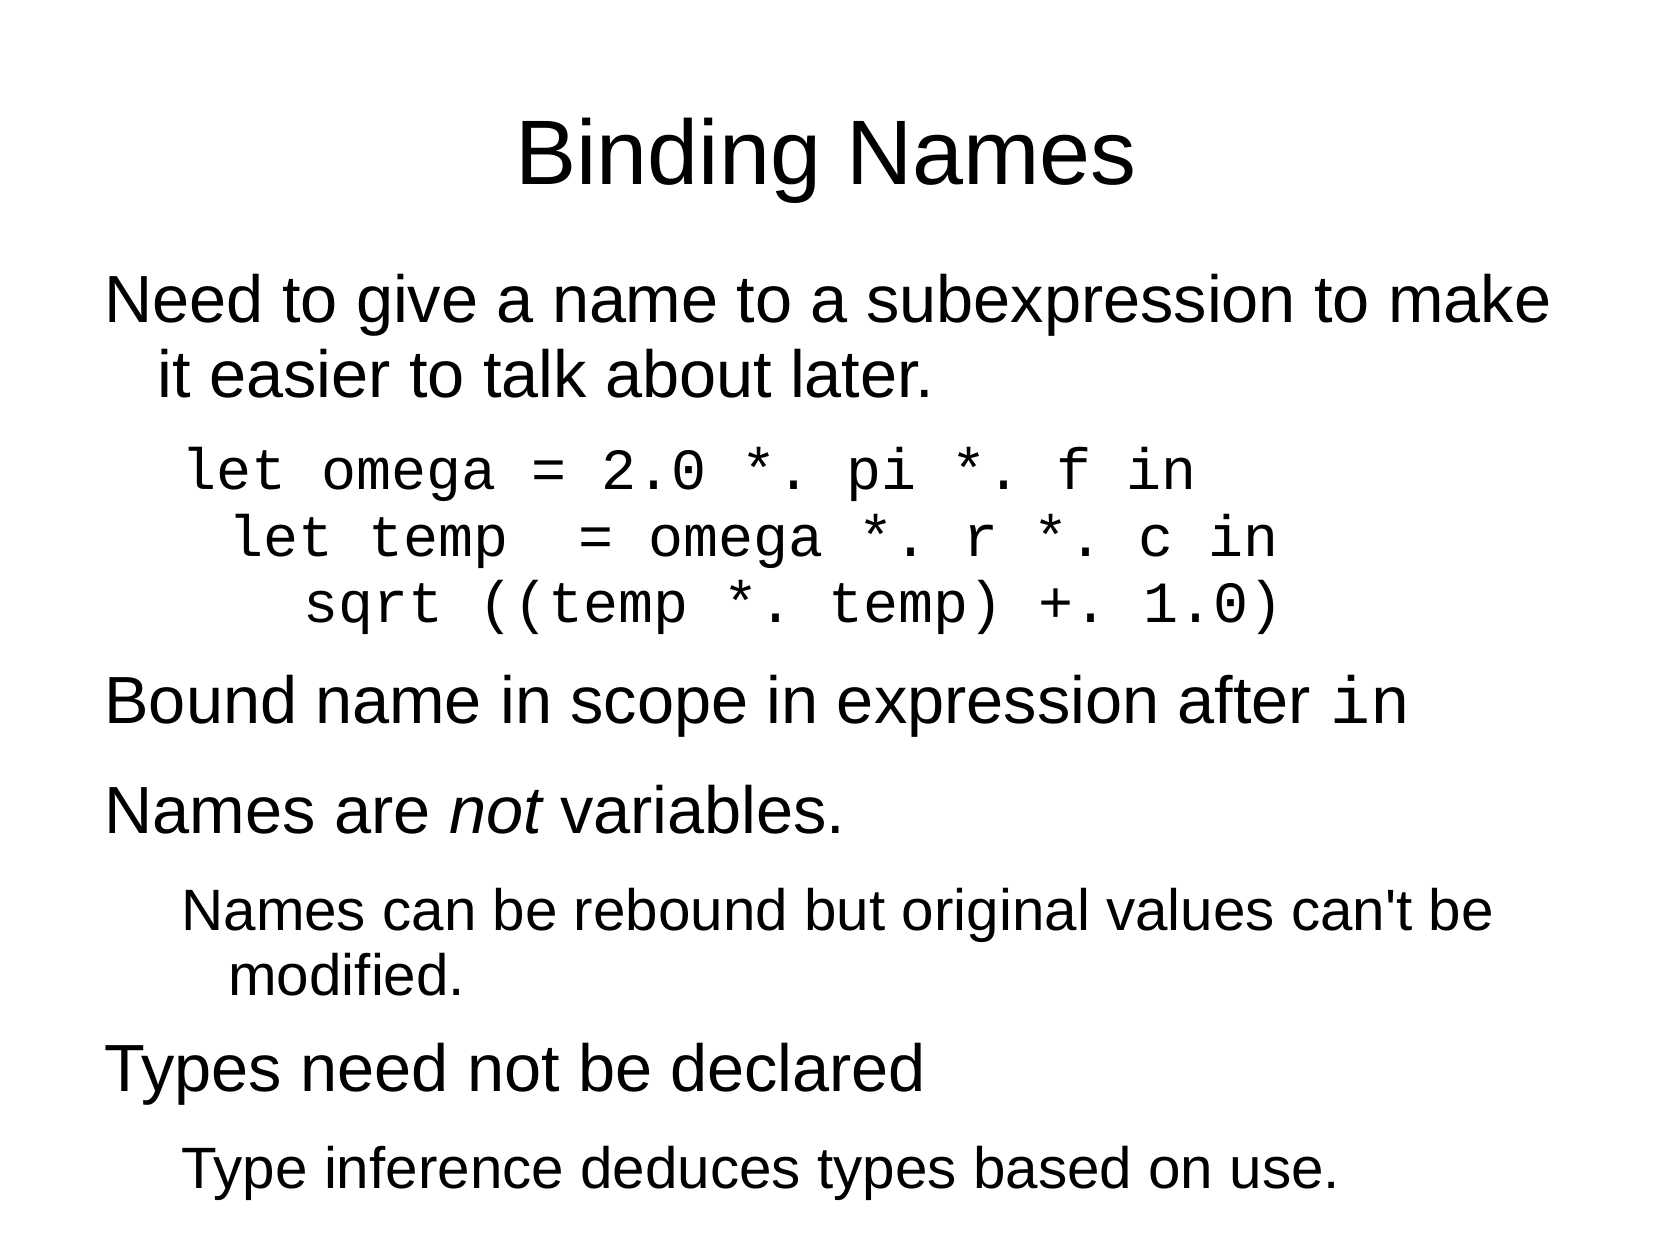

# Binding Names
Need to give a name to a subexpression to make it easier to talk about later.
let omega = 2.0 *. pi *. f in
let temp = omega *. r *. c in
	sqrt ((temp *. temp) +. 1.0)
Bound name in scope in expression after in
Names are not variables.
Names can be rebound but original values can't be modified.
Types need not be declared
Type inference deduces types based on use.